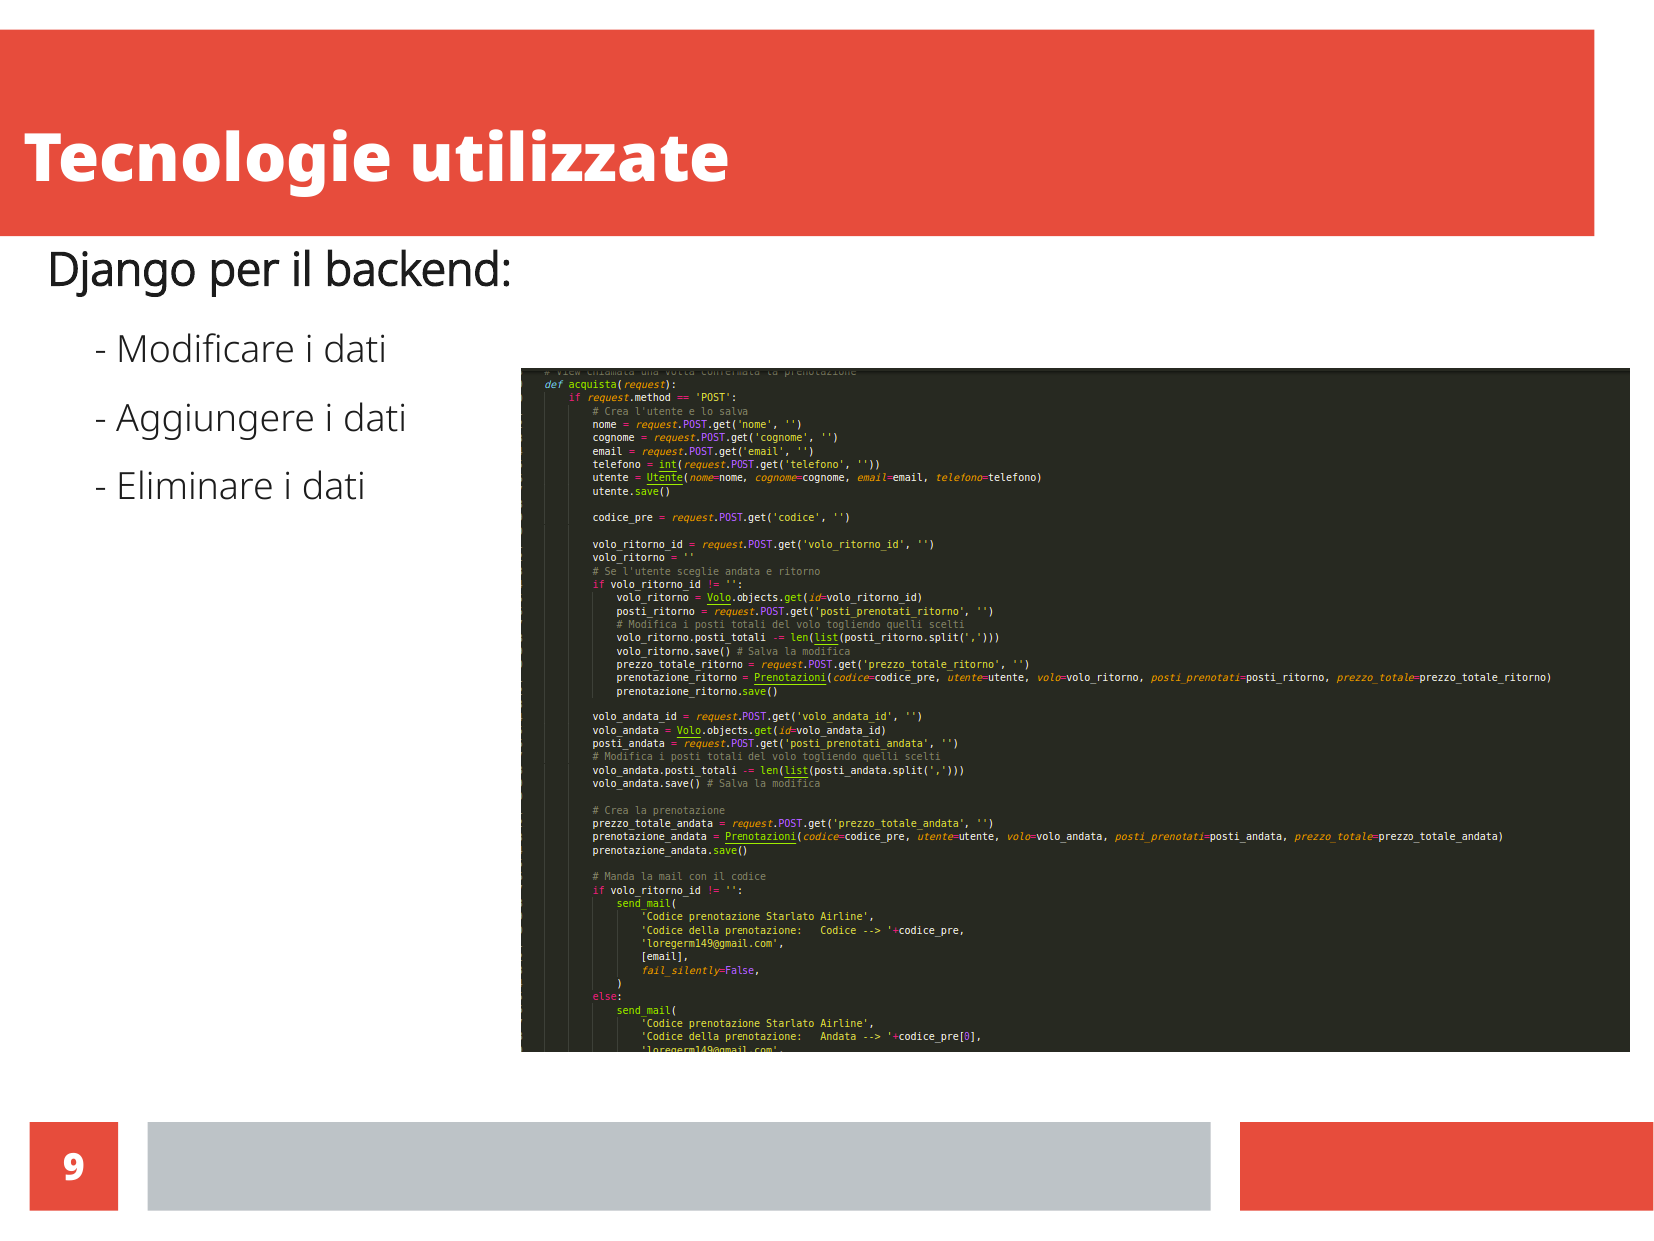

# Tecnologie utilizzate
Django per il backend:
- Modificare i dati
- Aggiungere i dati
- Eliminare i dati
9